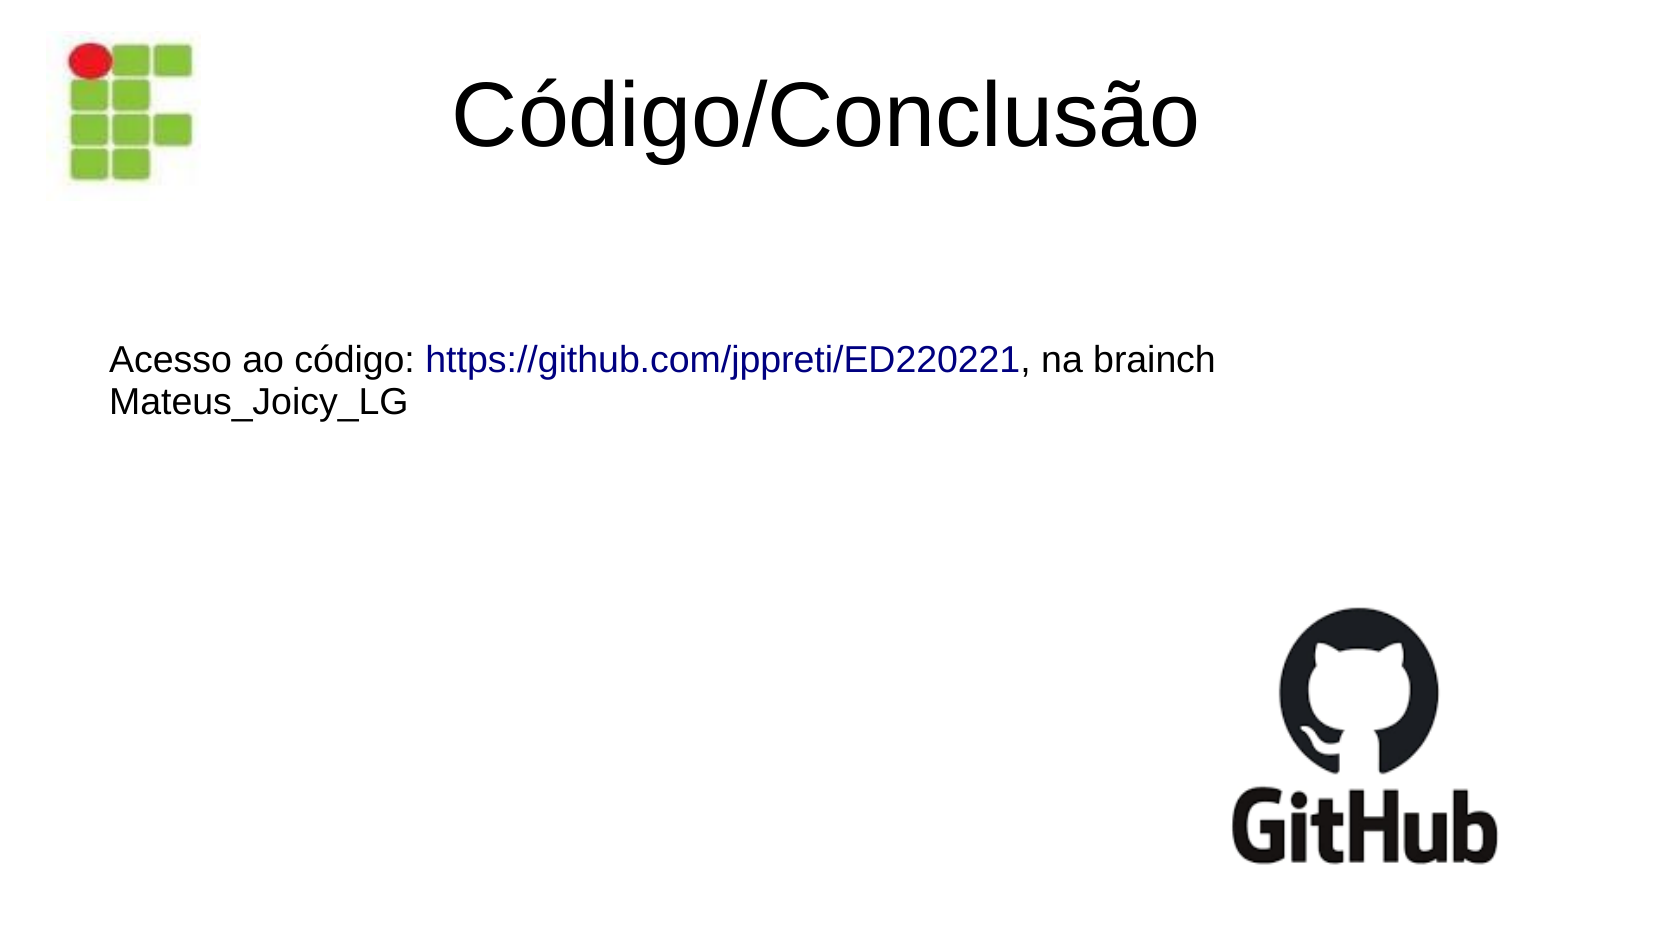

# Código/Conclusão
Acesso ao código: https://github.com/jppreti/ED220221, na brainch Mateus_Joicy_LG